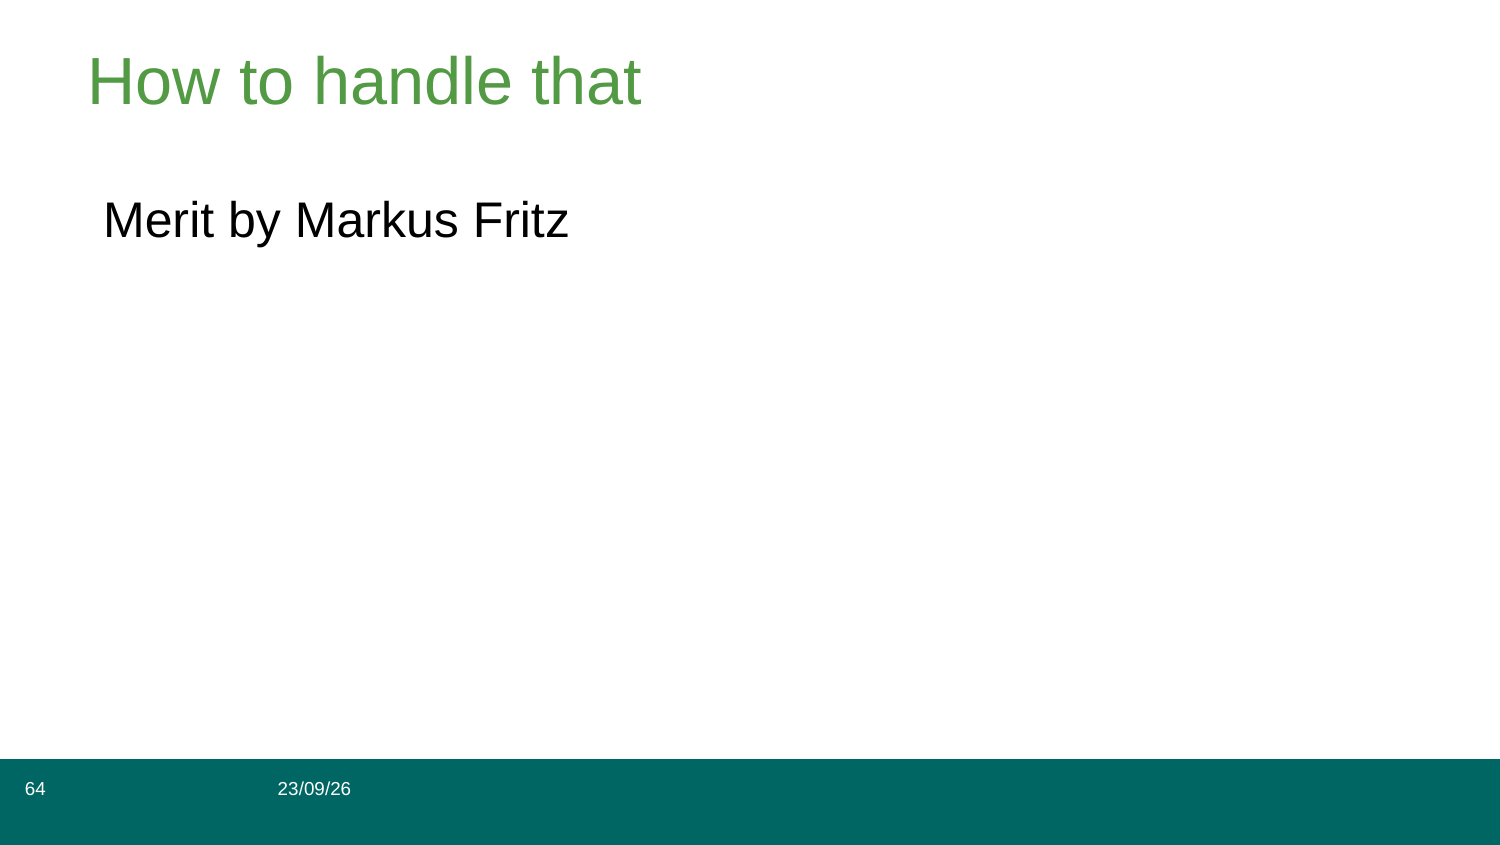

# How to handle that
Merit by Markus Fritz